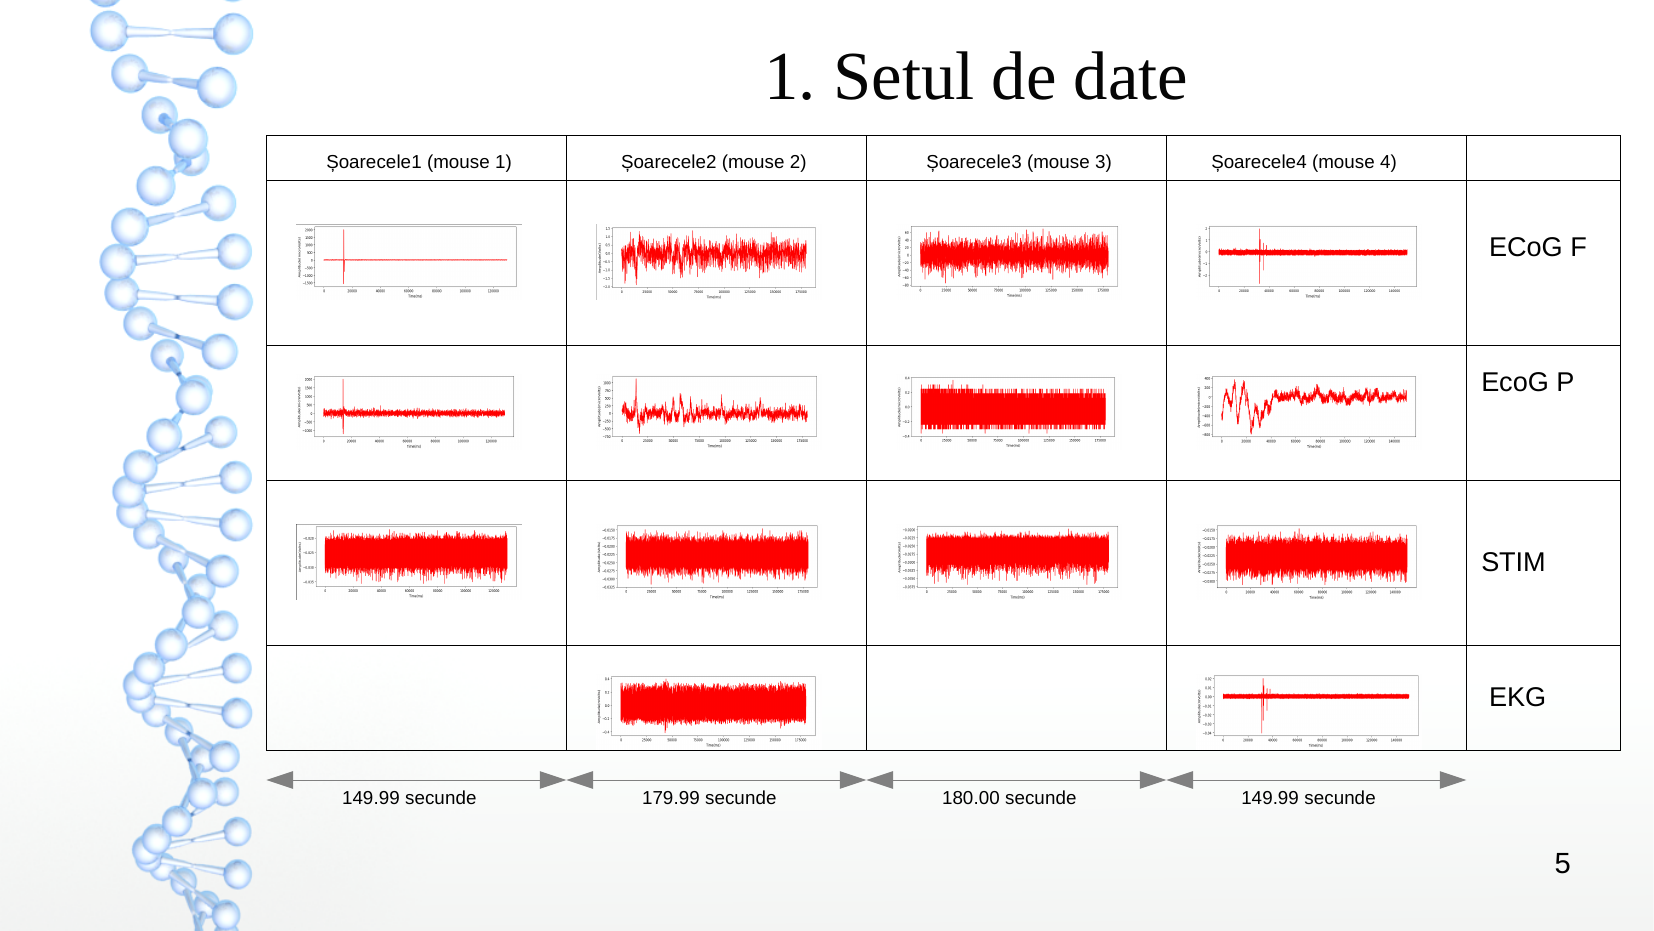

# 1. Setul de date
Șoarecele1 (mouse 1)
Șoarecele2 (mouse 2)
Șoarecele3 (mouse 3)
Șoarecele4 (mouse 4)
ECoG F
EcoG P
STIM
EKG
149.99 secunde
179.99 secunde
180.00 secunde
149.99 secunde
5